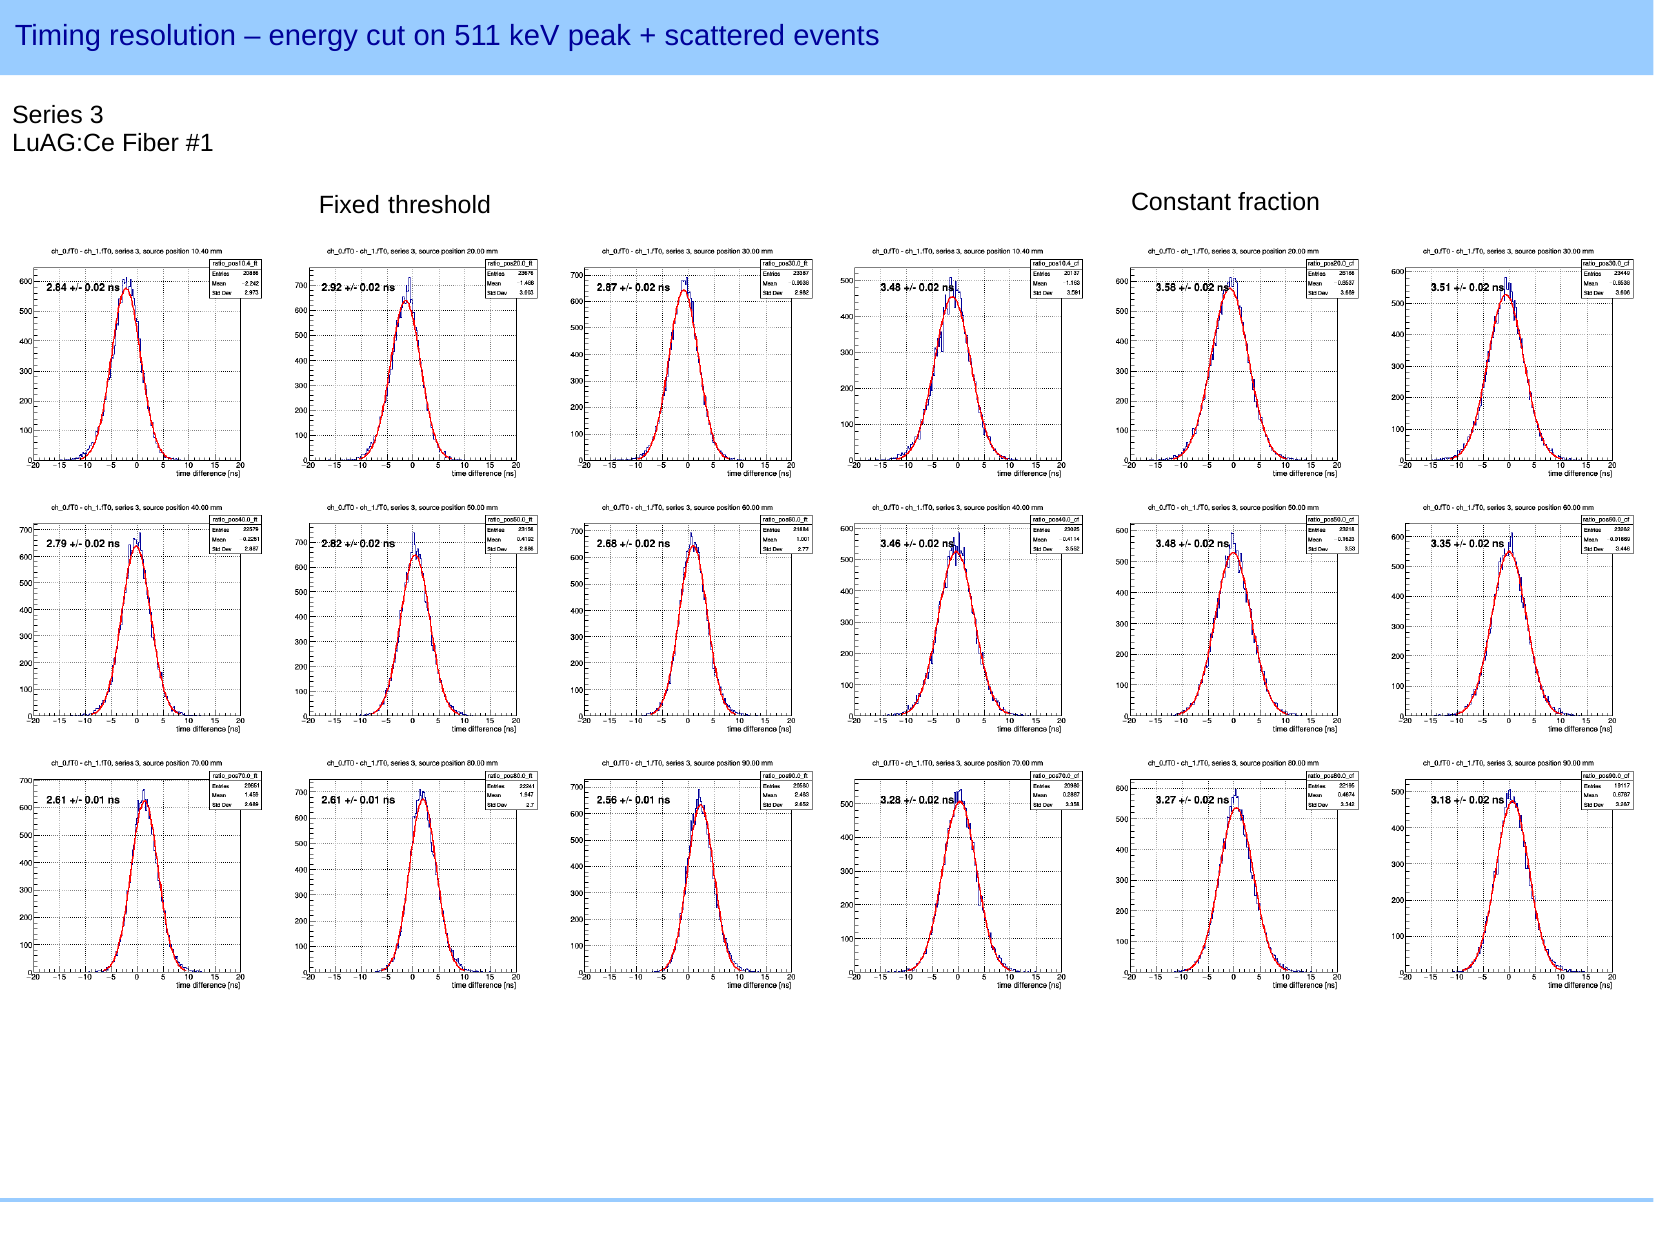

Timing resolution – energy cut on 511 keV peak + scattered events
Series 3
LuAG:Ce Fiber #1
Fixed threshold
Constant fraction